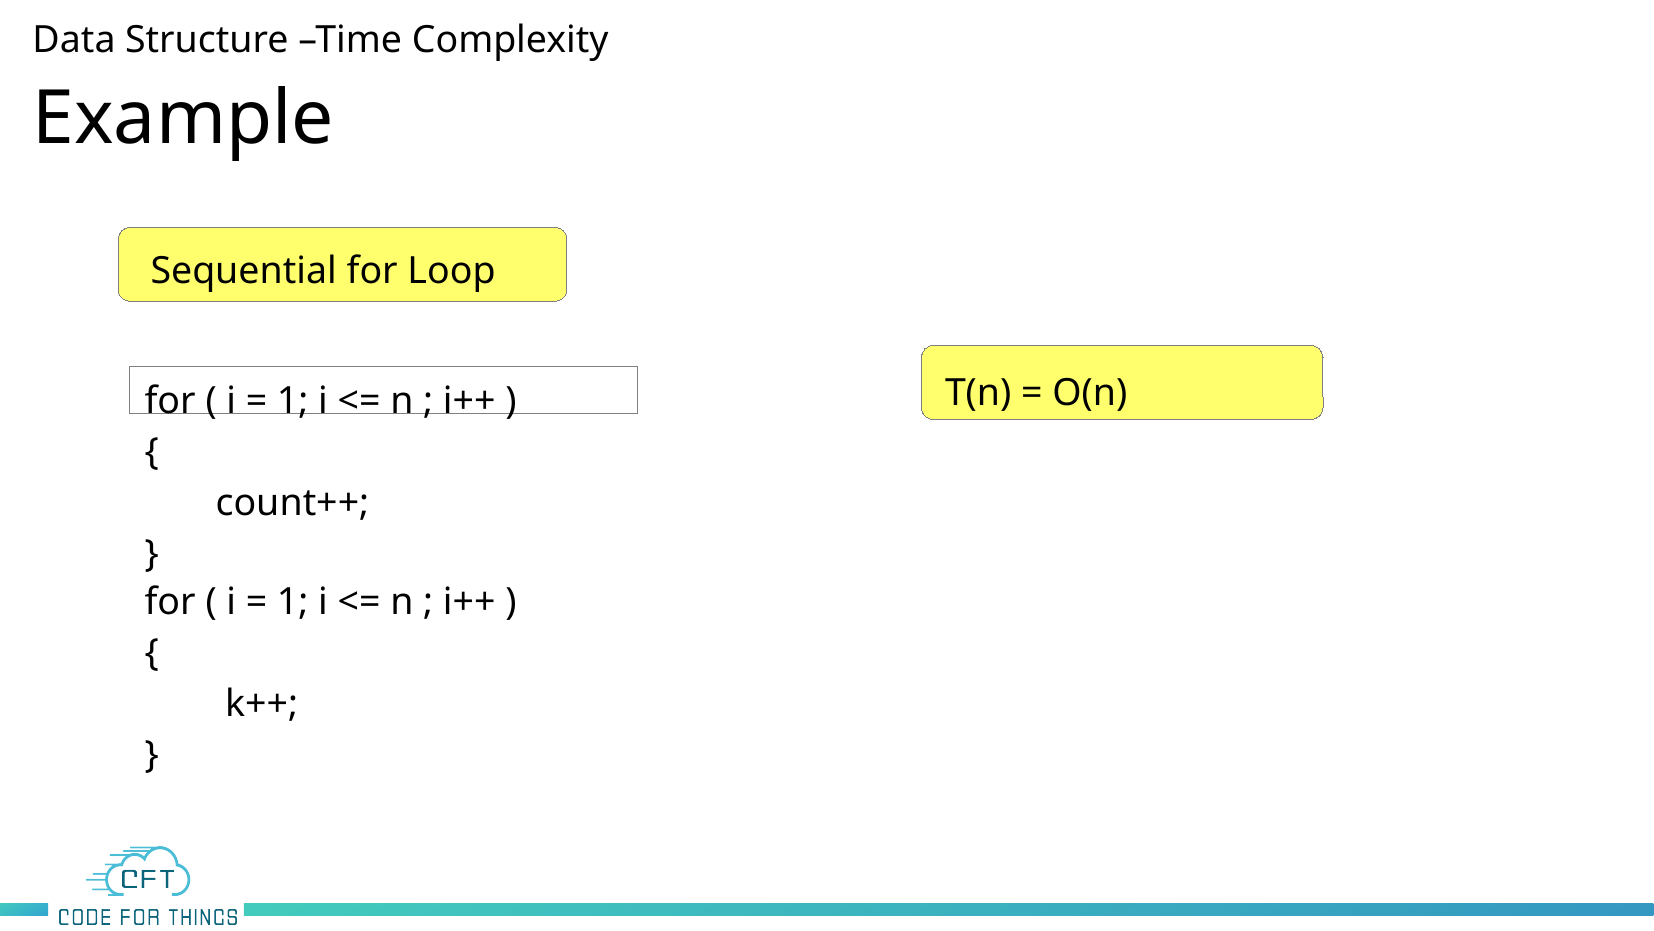

# Data Structure –Time Complexity Example
Sequential for Loop
T(n) = O(n)
for ( i = 1; i <= n ; i++ )
{
count++;
}
for ( i = 1; i <= n ; i++ )
{
 k++;
}